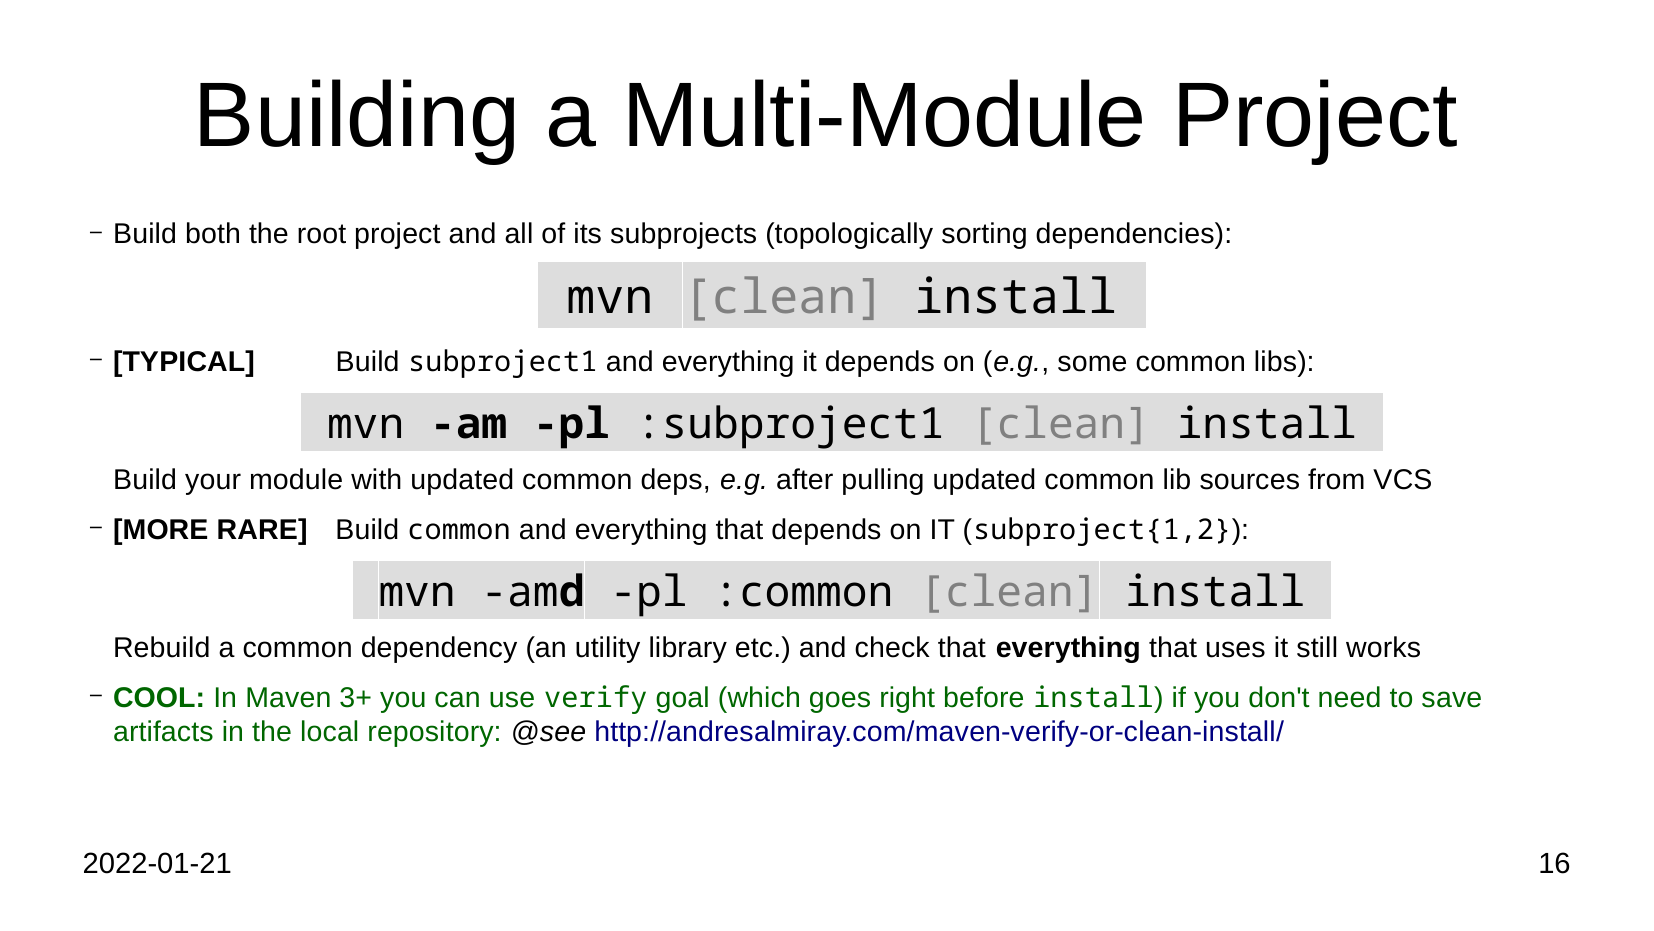

# Building a Multi-Module Project
Build both the root project and all of its subprojects (topologically sorting dependencies):
 mvn [clean] install
[TYPICAL] 					 Build subproject1 and everything it depends on (e.g., some common libs):
 mvn -am -pl :subproject1 [clean] install
Build your module with updated common deps, e.g. after pulling updated common lib sources from VCS
[MORE RARE] 	Build common and everything that depends on IT (subproject{1,2}):
 mvn -amd -pl :common [clean] install
Rebuild a common dependency (an utility library etc.) and check that everything that uses it still works
COOL: In Maven 3+ you can use verify goal (which goes right before install) if you don't need to save artifacts in the local repository: @see http://andresalmiray.com/maven-verify-or-clean-install/
2022-01-21
16